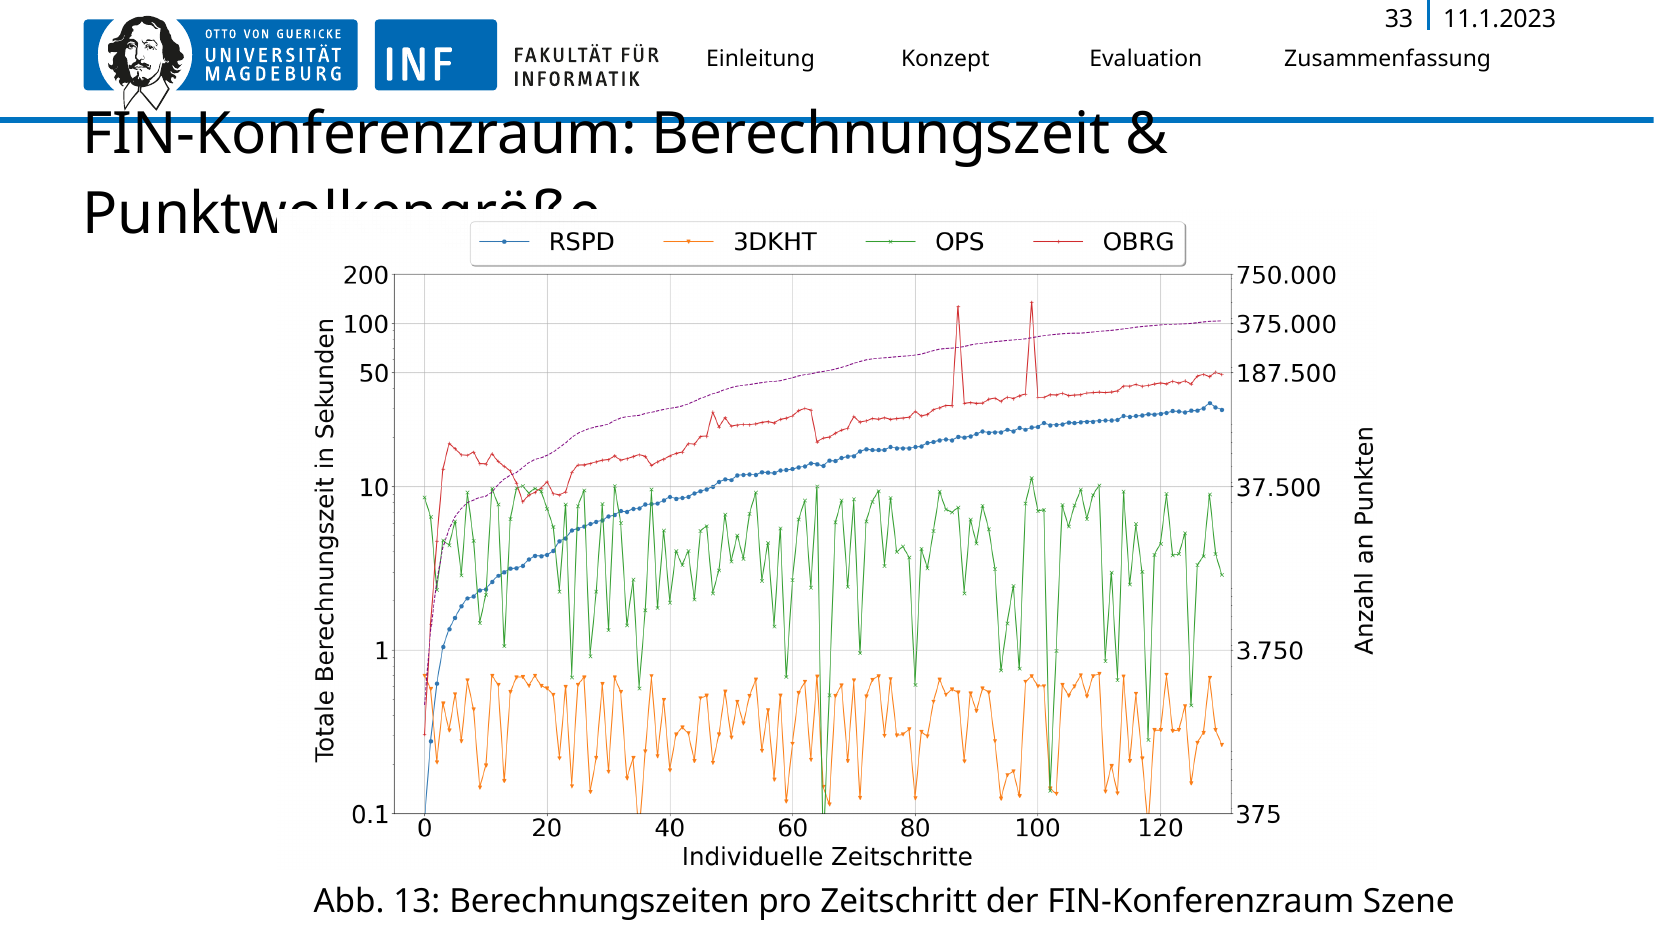

# FIN-Konferenzraum: Berechnungszeit & Punktwolkengröße
Abb. 13: Berechnungszeiten pro Zeitschritt der FIN-Konferenzraum Szene